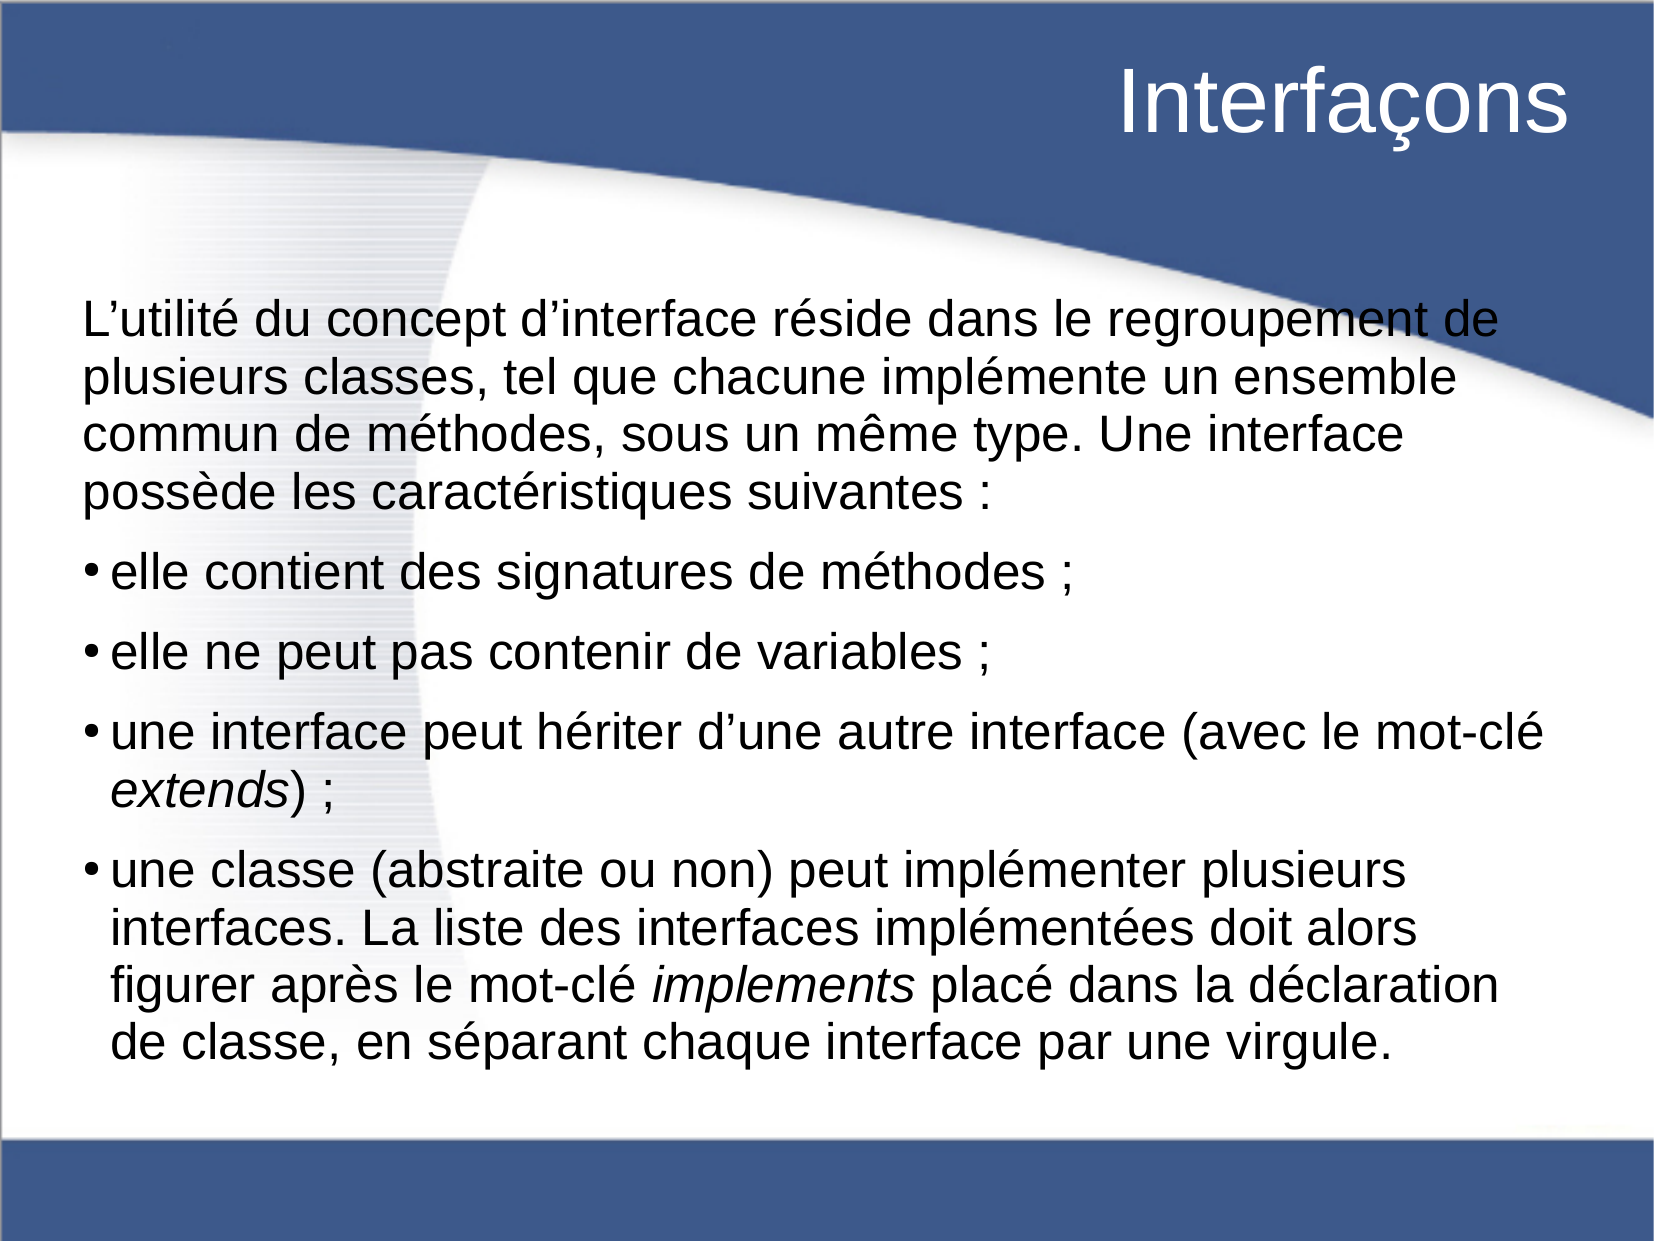

# Interfaçons
L’utilité du concept d’interface réside dans le regroupement de plusieurs classes, tel que chacune implémente un ensemble commun de méthodes, sous un même type. Une interface possède les caractéristiques suivantes :
elle contient des signatures de méthodes ;
elle ne peut pas contenir de variables ;
une interface peut hériter d’une autre interface (avec le mot-clé extends) ;
une classe (abstraite ou non) peut implémenter plusieurs interfaces. La liste des interfaces implémentées doit alors figurer après le mot-clé implements placé dans la déclaration de classe, en séparant chaque interface par une virgule.